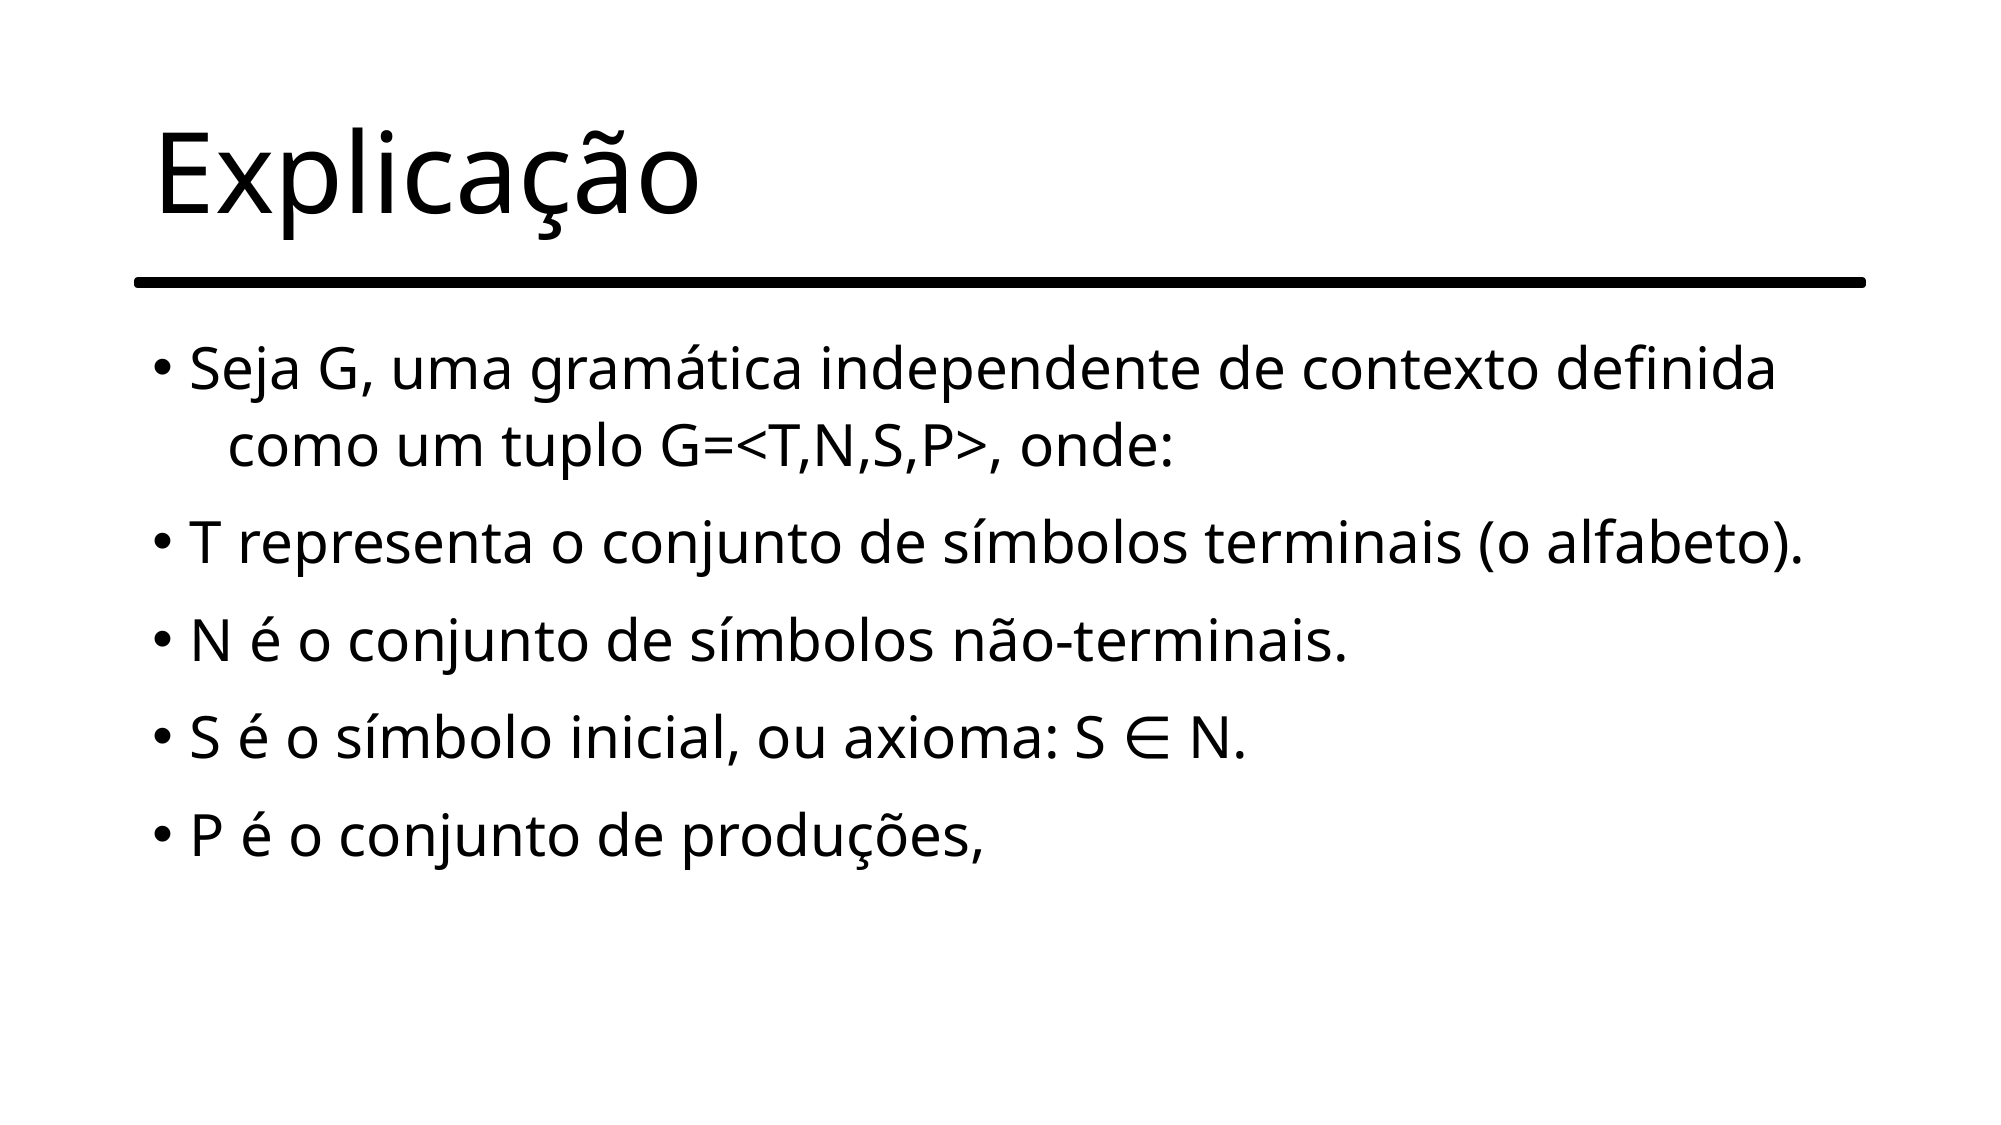

# Explicação
Seja G, uma gramática independente de contexto definida como um tuplo G=<T,N,S,P>, onde:
T representa o conjunto de símbolos terminais (o alfabeto).
N é o conjunto de símbolos não-terminais.
S é o símbolo inicial, ou axioma: S ∈ N.
P é o conjunto de produções,